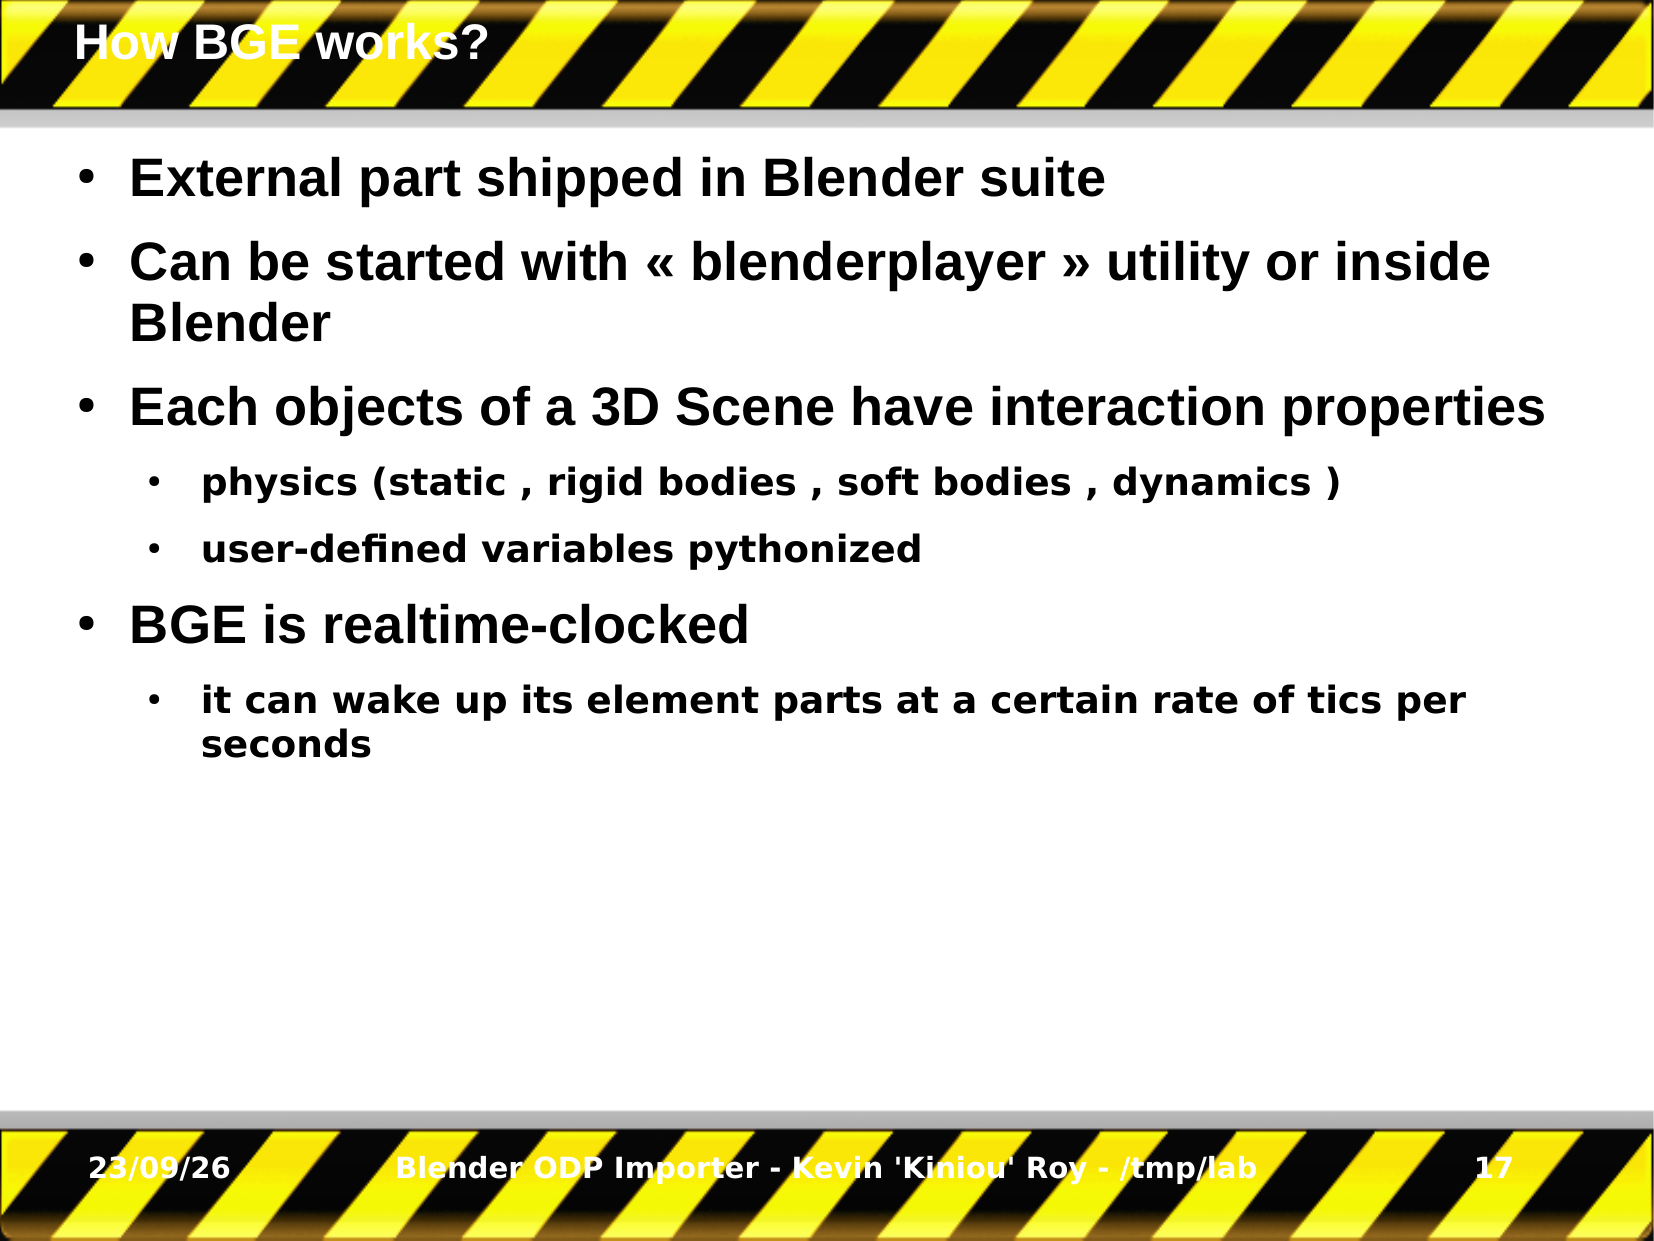

# How BGE works?
External part shipped in Blender suite
Can be started with « blenderplayer » utility or inside Blender
Each objects of a 3D Scene have interaction properties
physics (static , rigid bodies , soft bodies , dynamics )
user-defined variables pythonized
BGE is realtime-clocked
it can wake up its element parts at a certain rate of tics per seconds
Blender ODP Importer - Kevin 'Kiniou' Roy - /tmp/lab
17